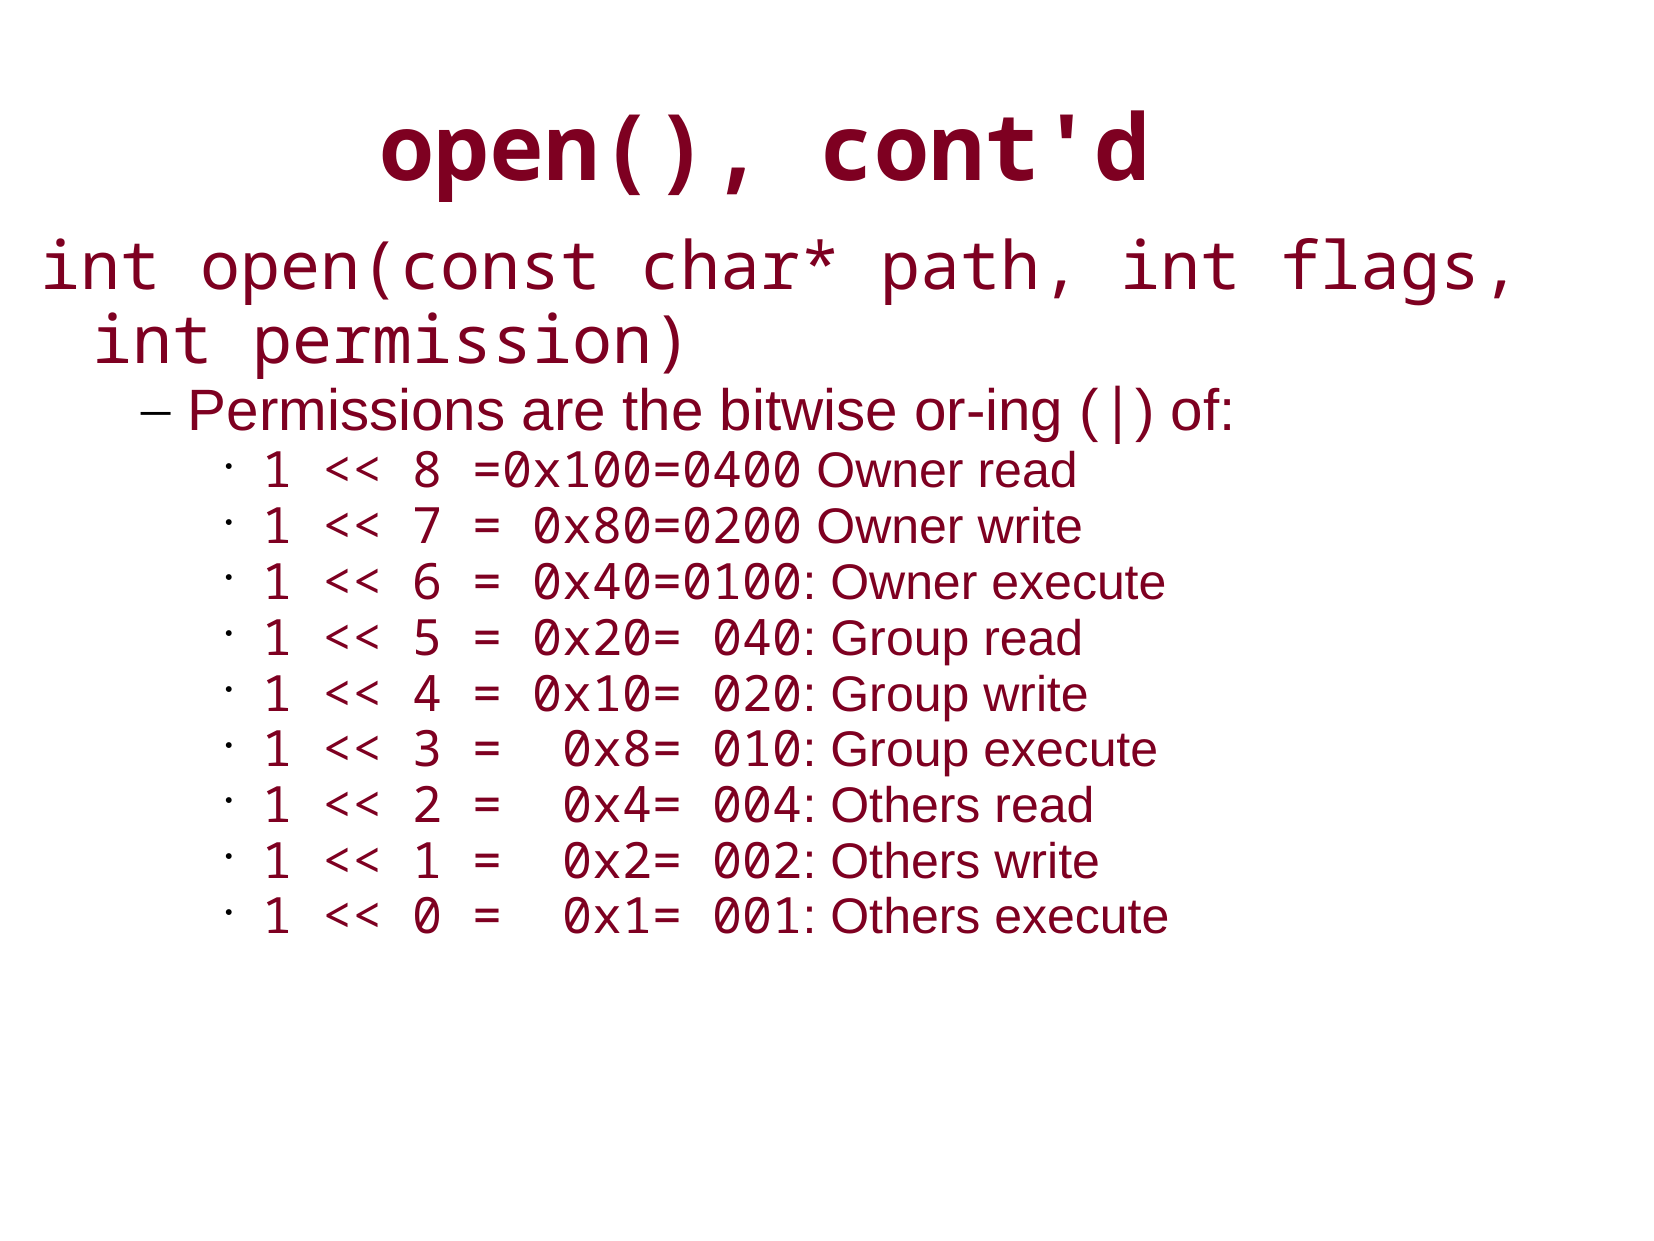

# open(), cont'd
int open(const char* path, int flags, int permission)
Permissions are the bitwise or-ing (|) of:
1 << 8 =0x100=0400 Owner read
1 << 7 = 0x80=0200 Owner write
1 << 6 = 0x40=0100: Owner execute
1 << 5 = 0x20= 040: Group read
1 << 4 = 0x10= 020: Group write
1 << 3 = 0x8= 010: Group execute
1 << 2 = 0x4= 004: Others read
1 << 1 = 0x2= 002: Others write
1 << 0 = 0x1= 001: Others execute